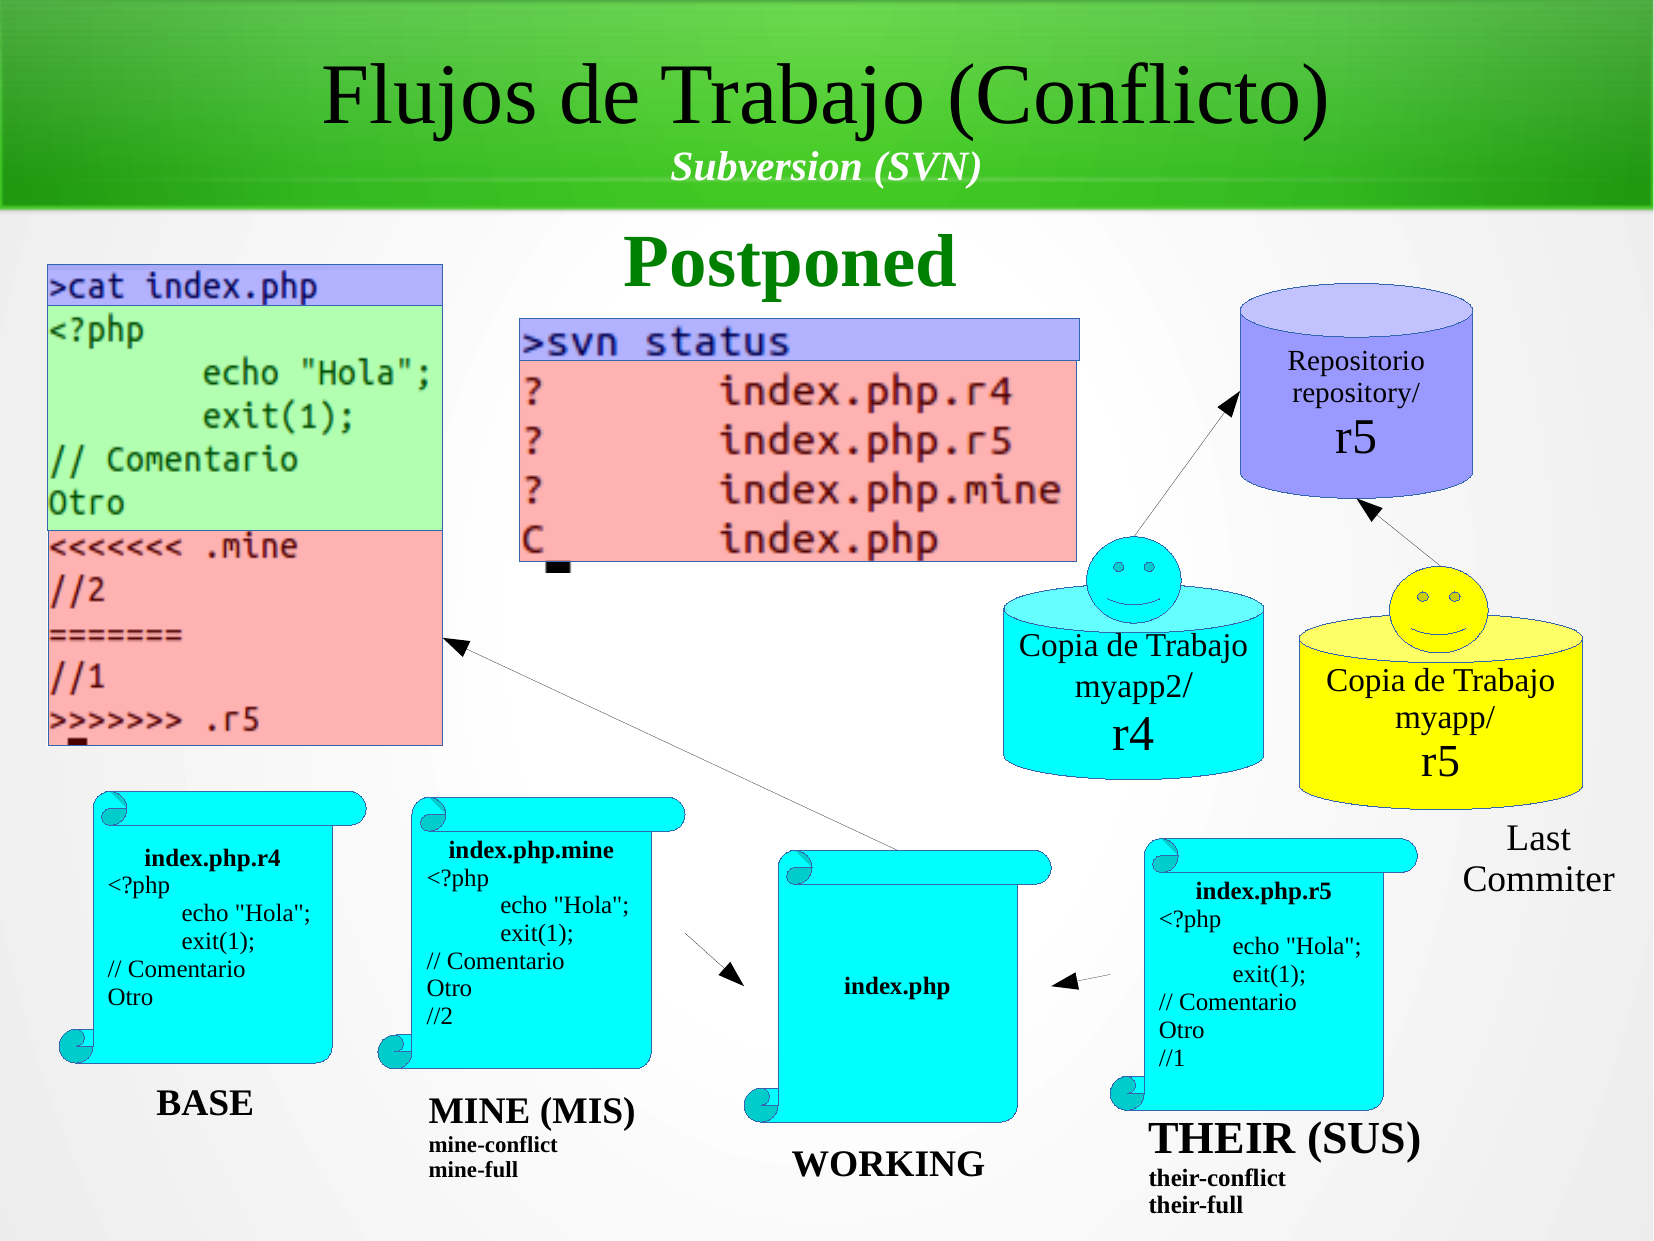

# Flujos de Trabajo (Conflicto) Subversion (SVN)
Postponed
Repositorio
repository/
r5
Copia de Trabajo
myapp2/
r4
Copia de Trabajo
 myapp/
r5
index.php.r4
<?php
	echo "Hola";
	exit(1);
// Comentario
Otro
index.php.mine
<?php
	echo "Hola";
	exit(1);
// Comentario
Otro
//2
Last
Commiter
index.php.r5
<?php
	echo "Hola";
	exit(1);
// Comentario
Otro
//1
index.php
BASE
MINE (MIS)
mine-conflict
mine-full
THEIR (SUS)
their-conflict
their-full
WORKING